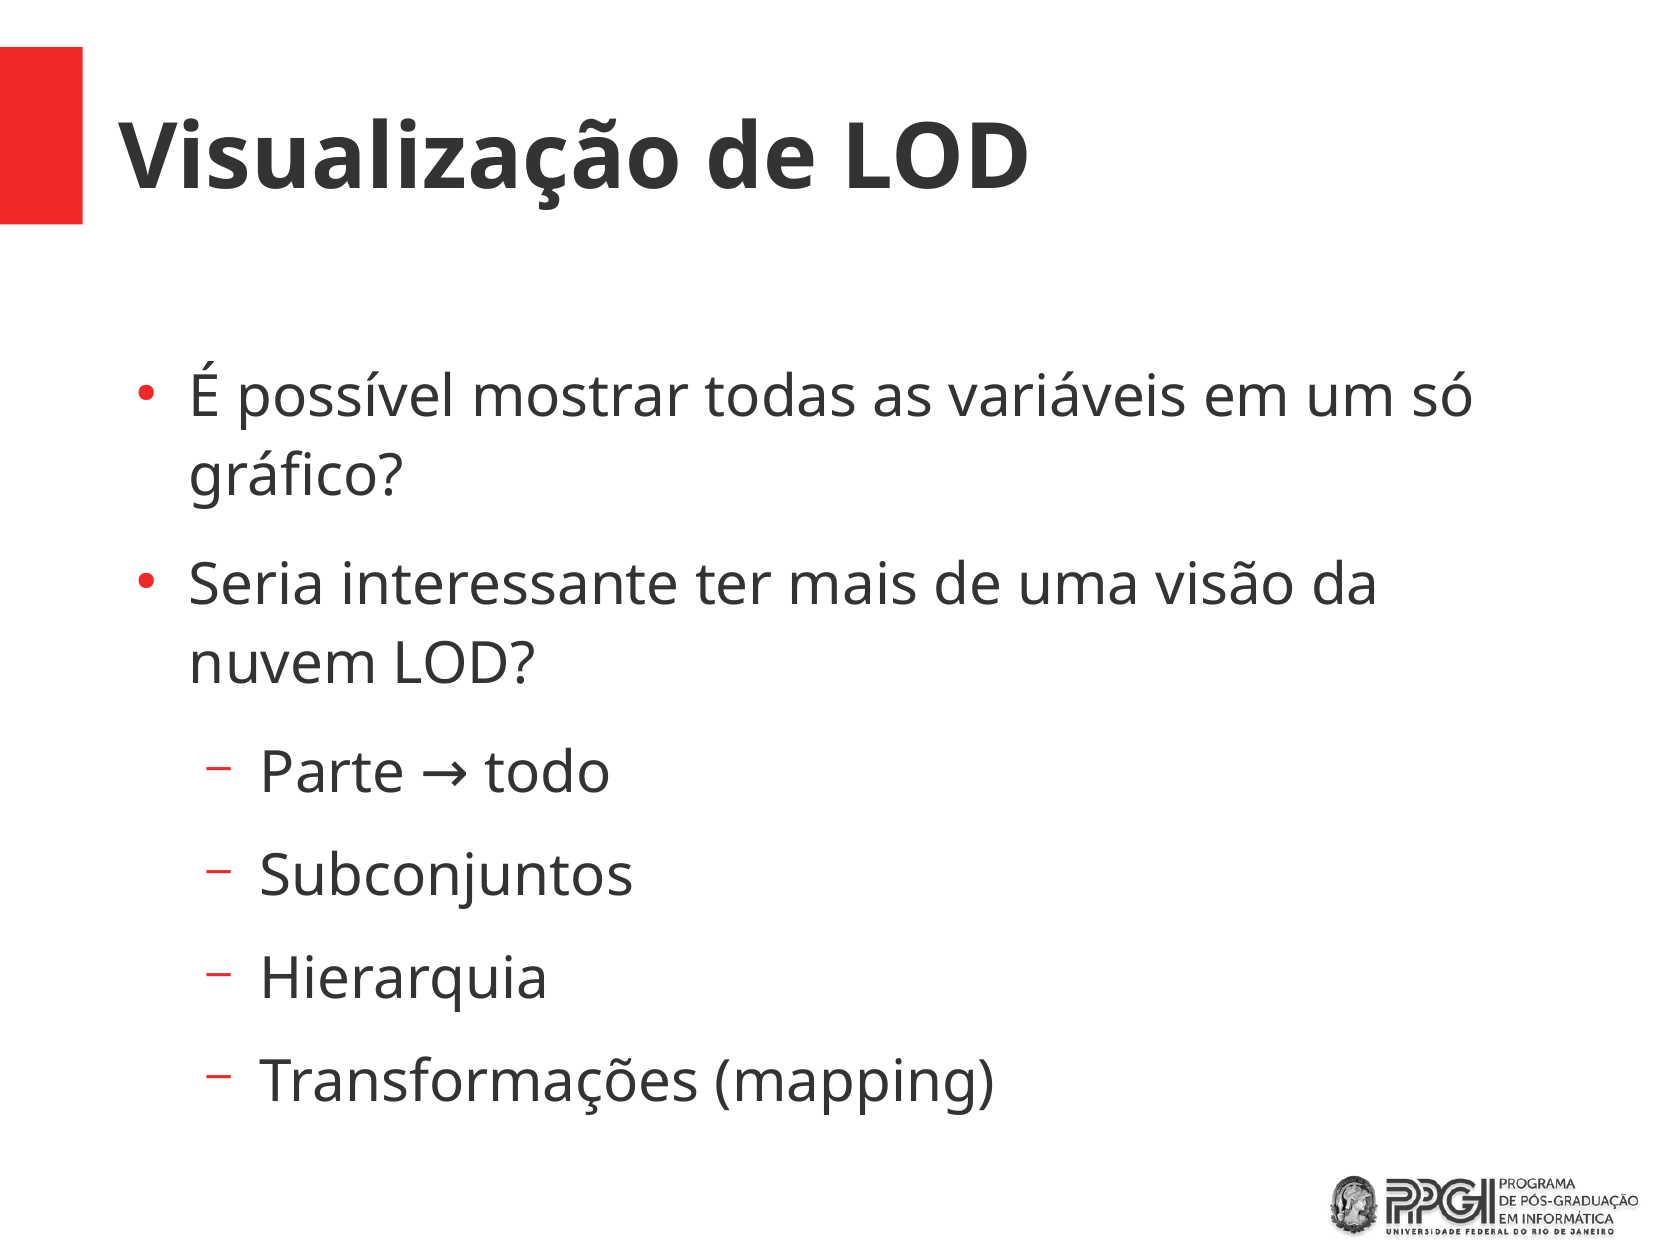

# Visualização de LOD
É possível mostrar todas as variáveis em um só gráfico?
Seria interessante ter mais de uma visão da nuvem LOD?
Parte → todo
Subconjuntos
Hierarquia
Transformações (mapping)